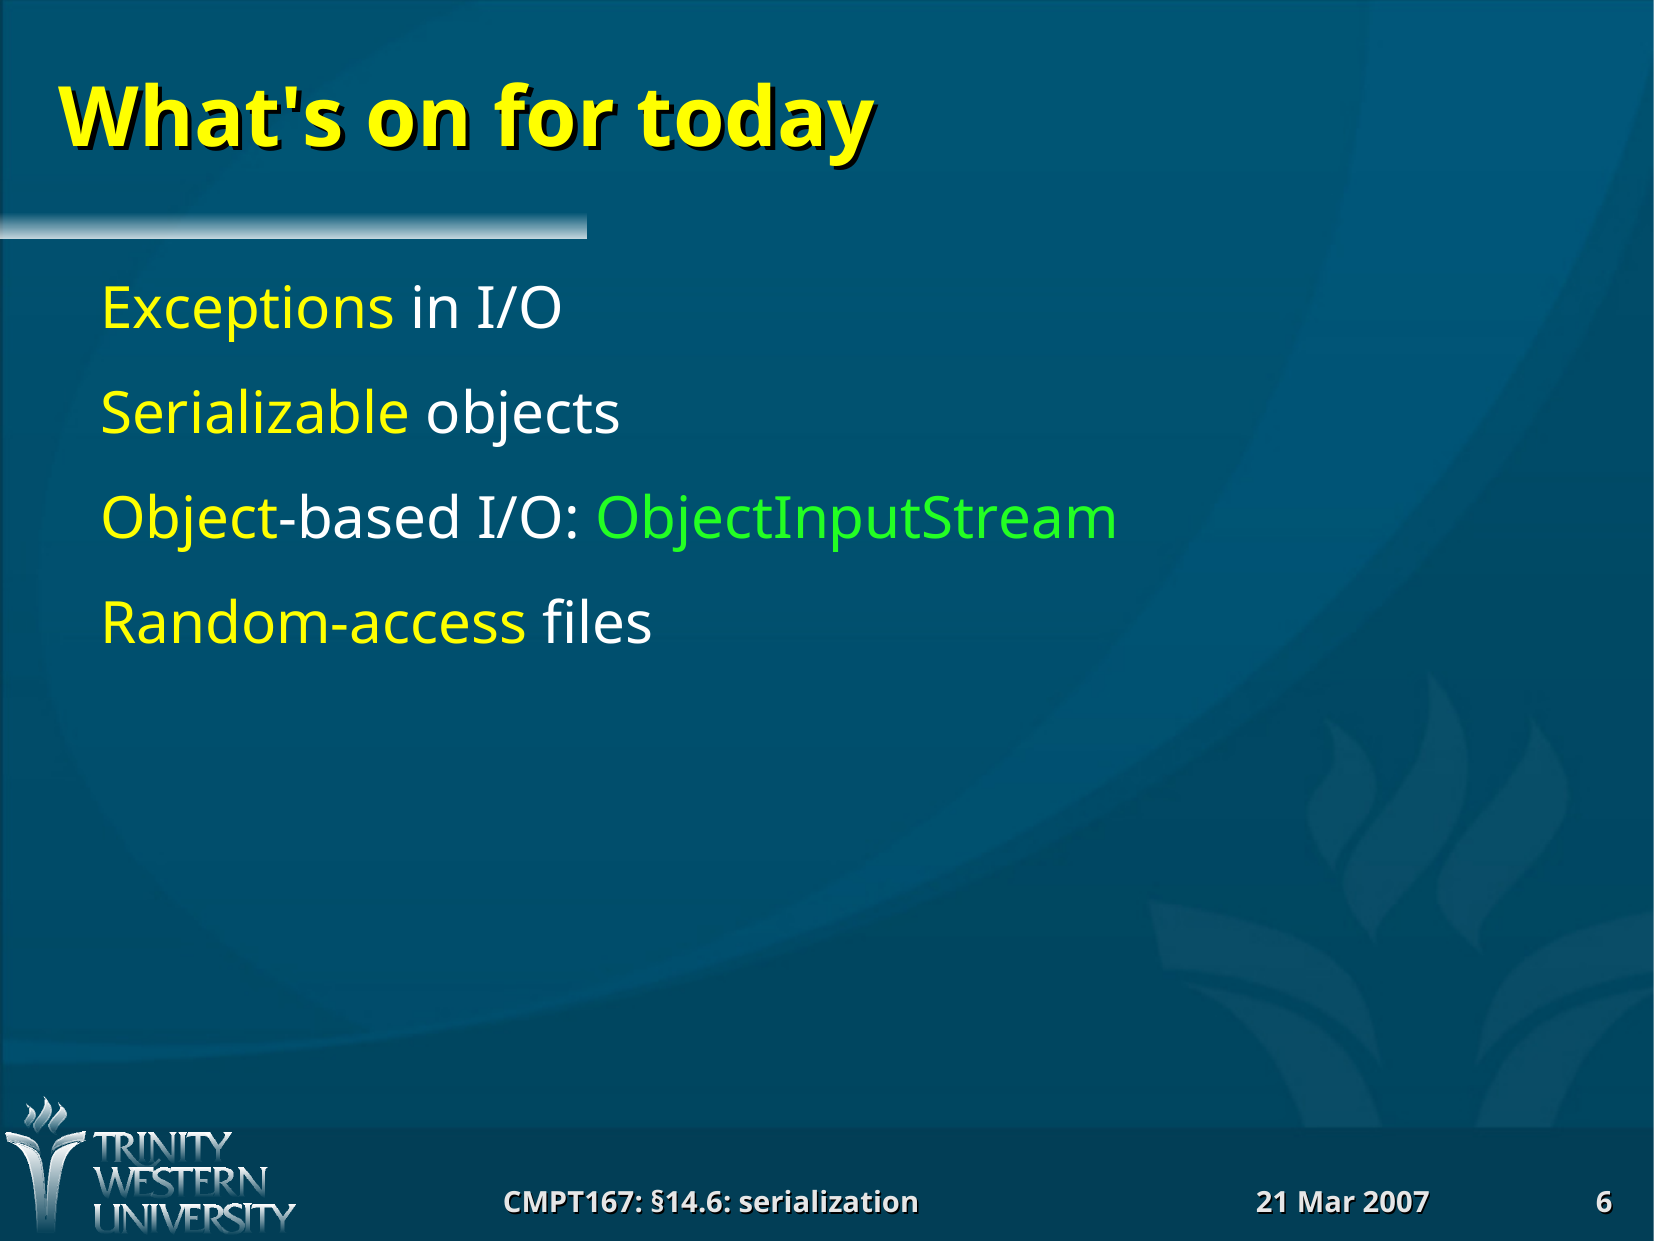

# What's on for today
Exceptions in I/O
Serializable objects
Object-based I/O: ObjectInputStream
Random-access files
CMPT167: §14.6: serialization
21 Mar 2007
6